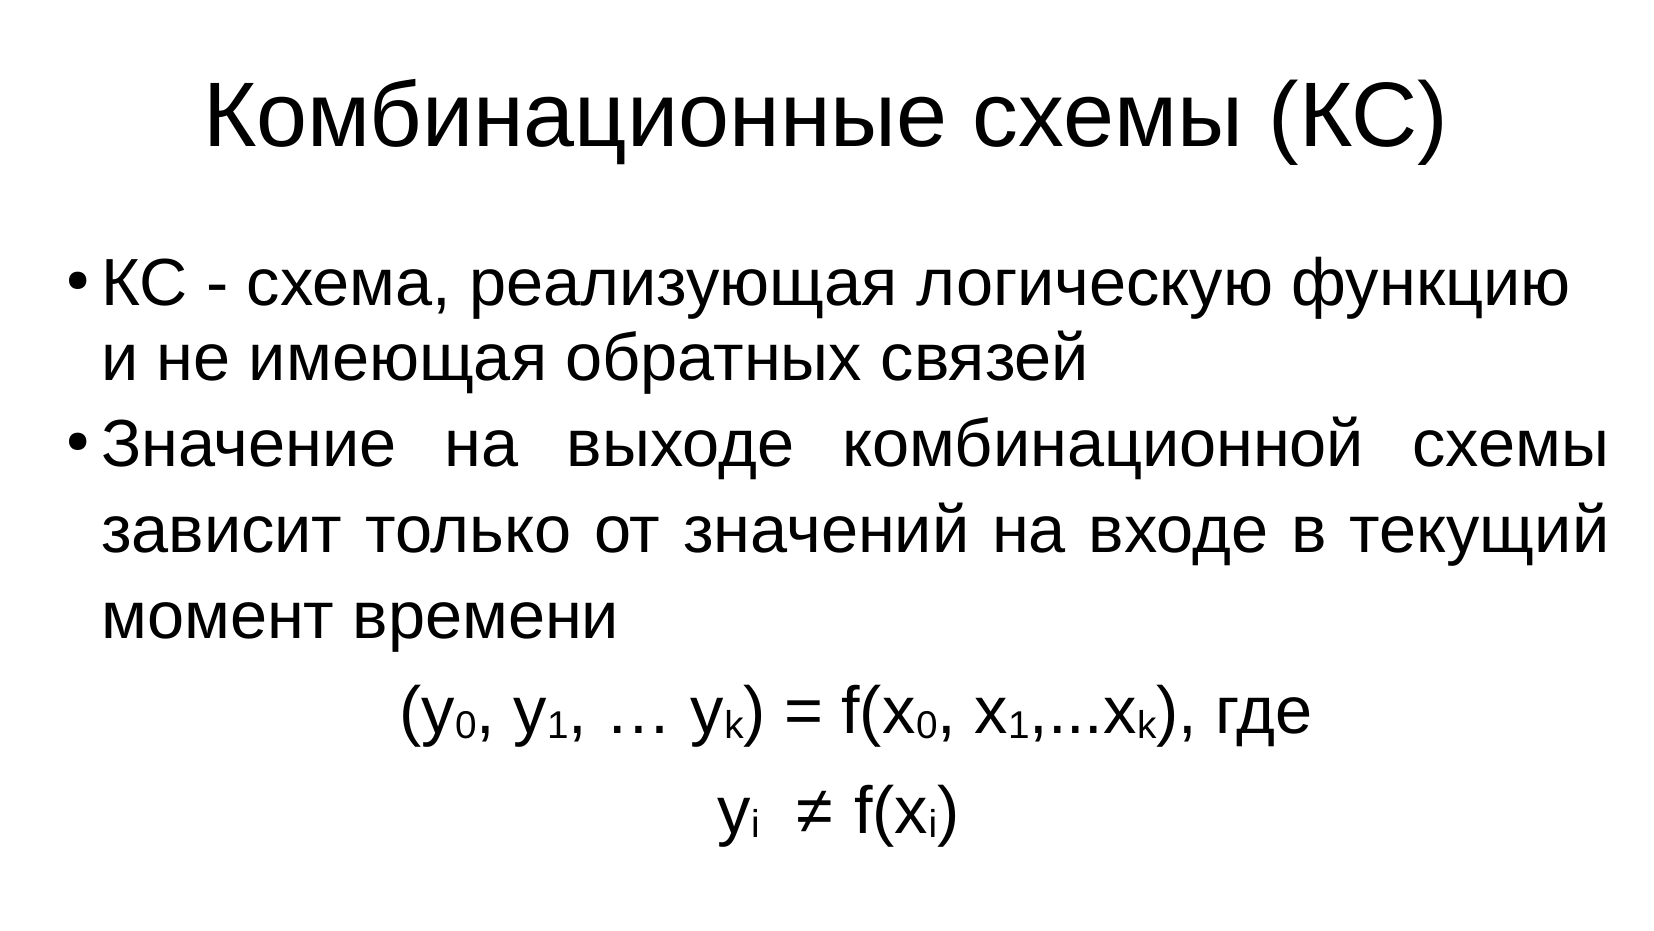

# Комбинационные схемы (КС)
КС - схема, реализующая логическую функцию и не имеющая обратных связей
Значение на выходе комбинационной схемы зависит только от значений на входе в текущий момент времени
(y0, y1, … yk) = f(x0, x1,...xk), где
yi  ≠ f(xi)